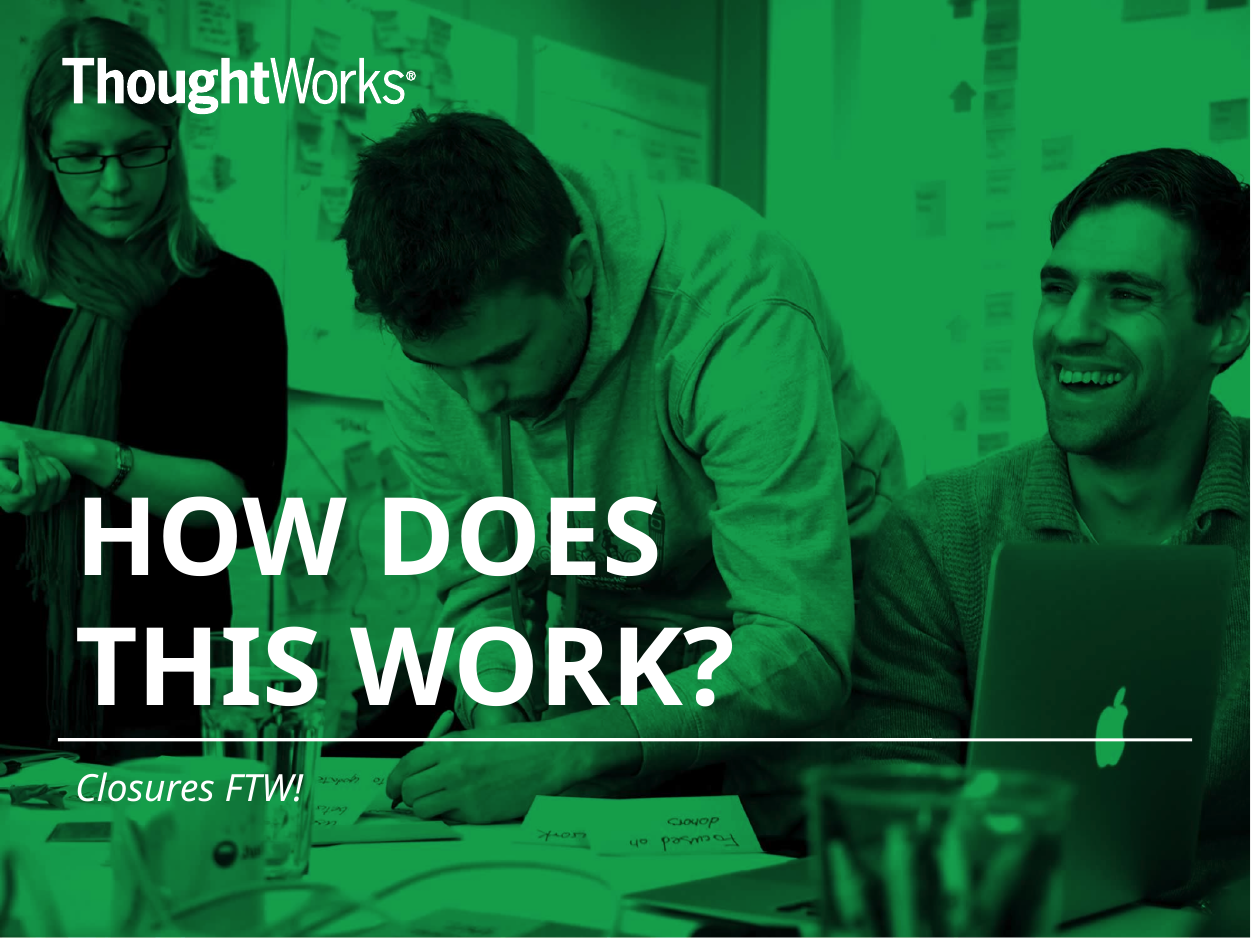

# HOW DOES THIS WORK?
Closures FTW!